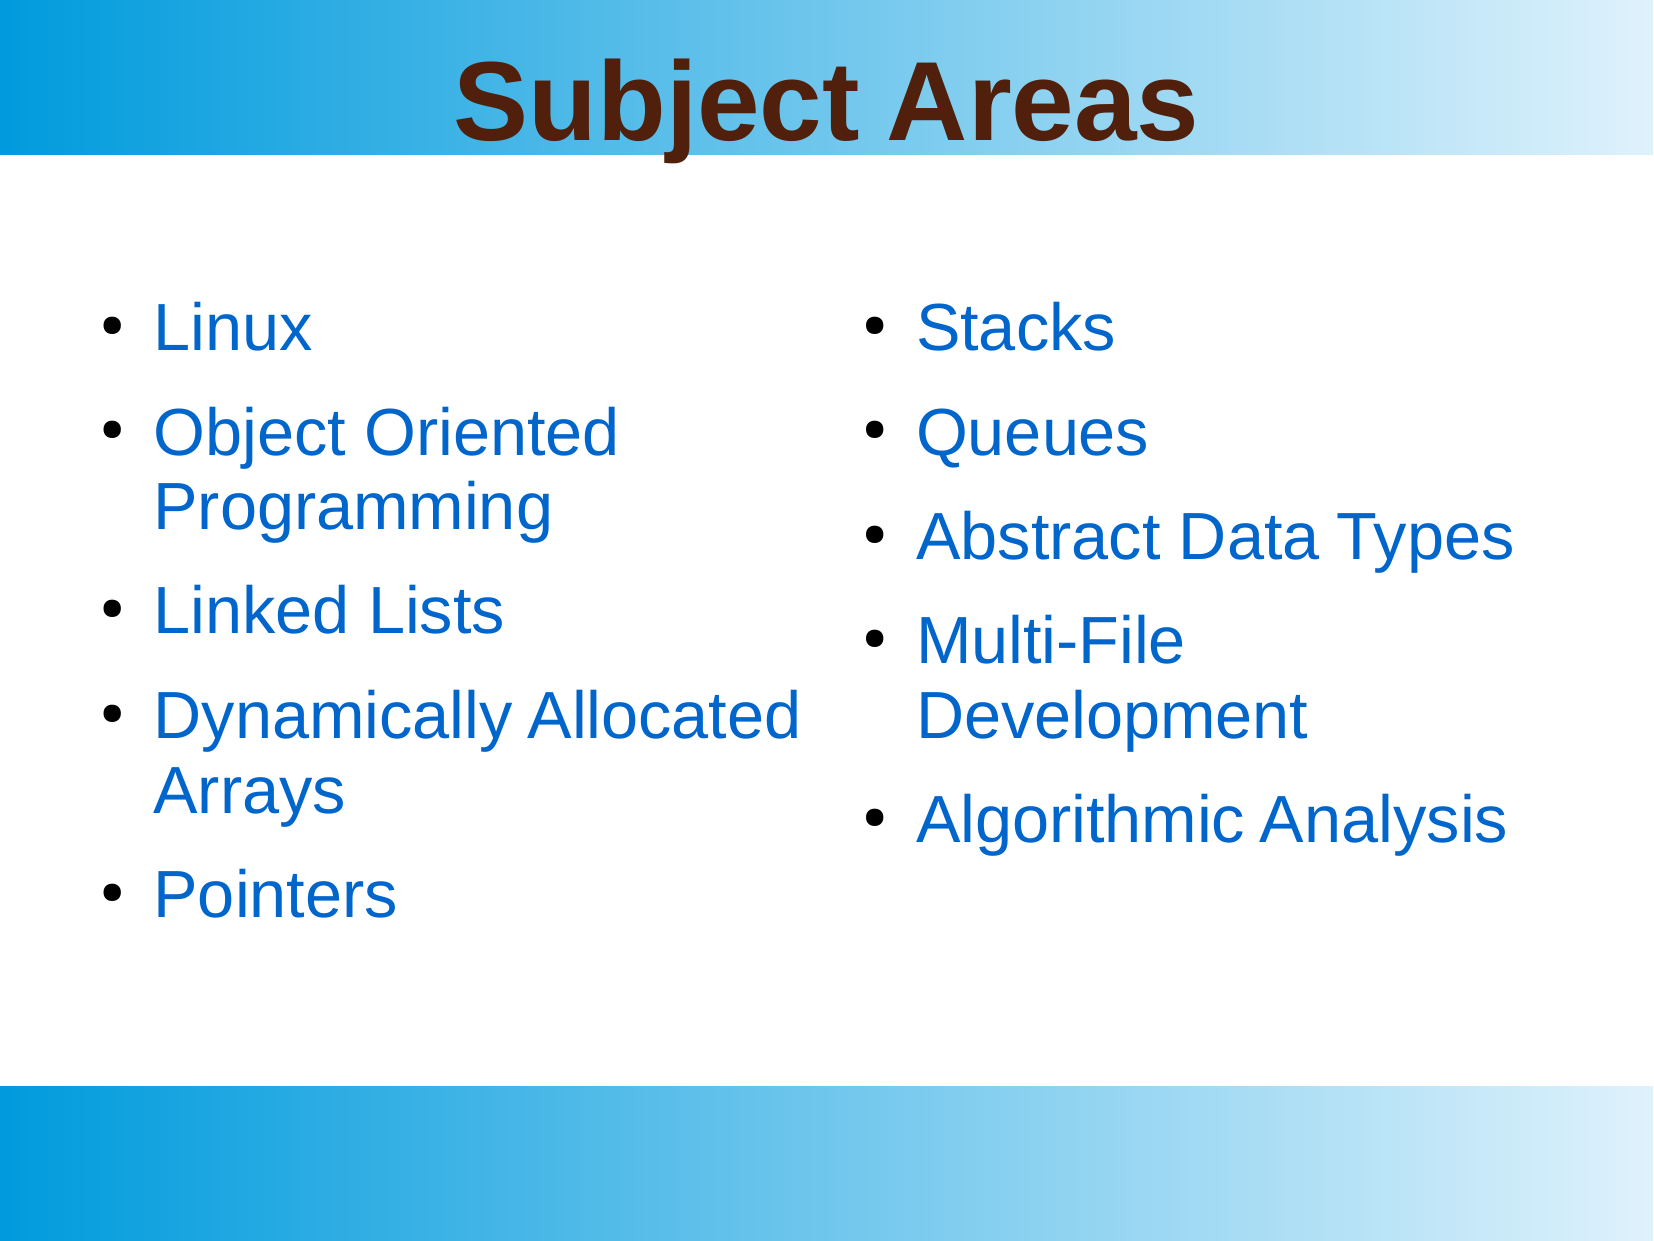

# Subject Areas
Linux
Object Oriented Programming
Linked Lists
Dynamically Allocated Arrays
Pointers
Stacks
Queues
Abstract Data Types
Multi-File Development
Algorithmic Analysis